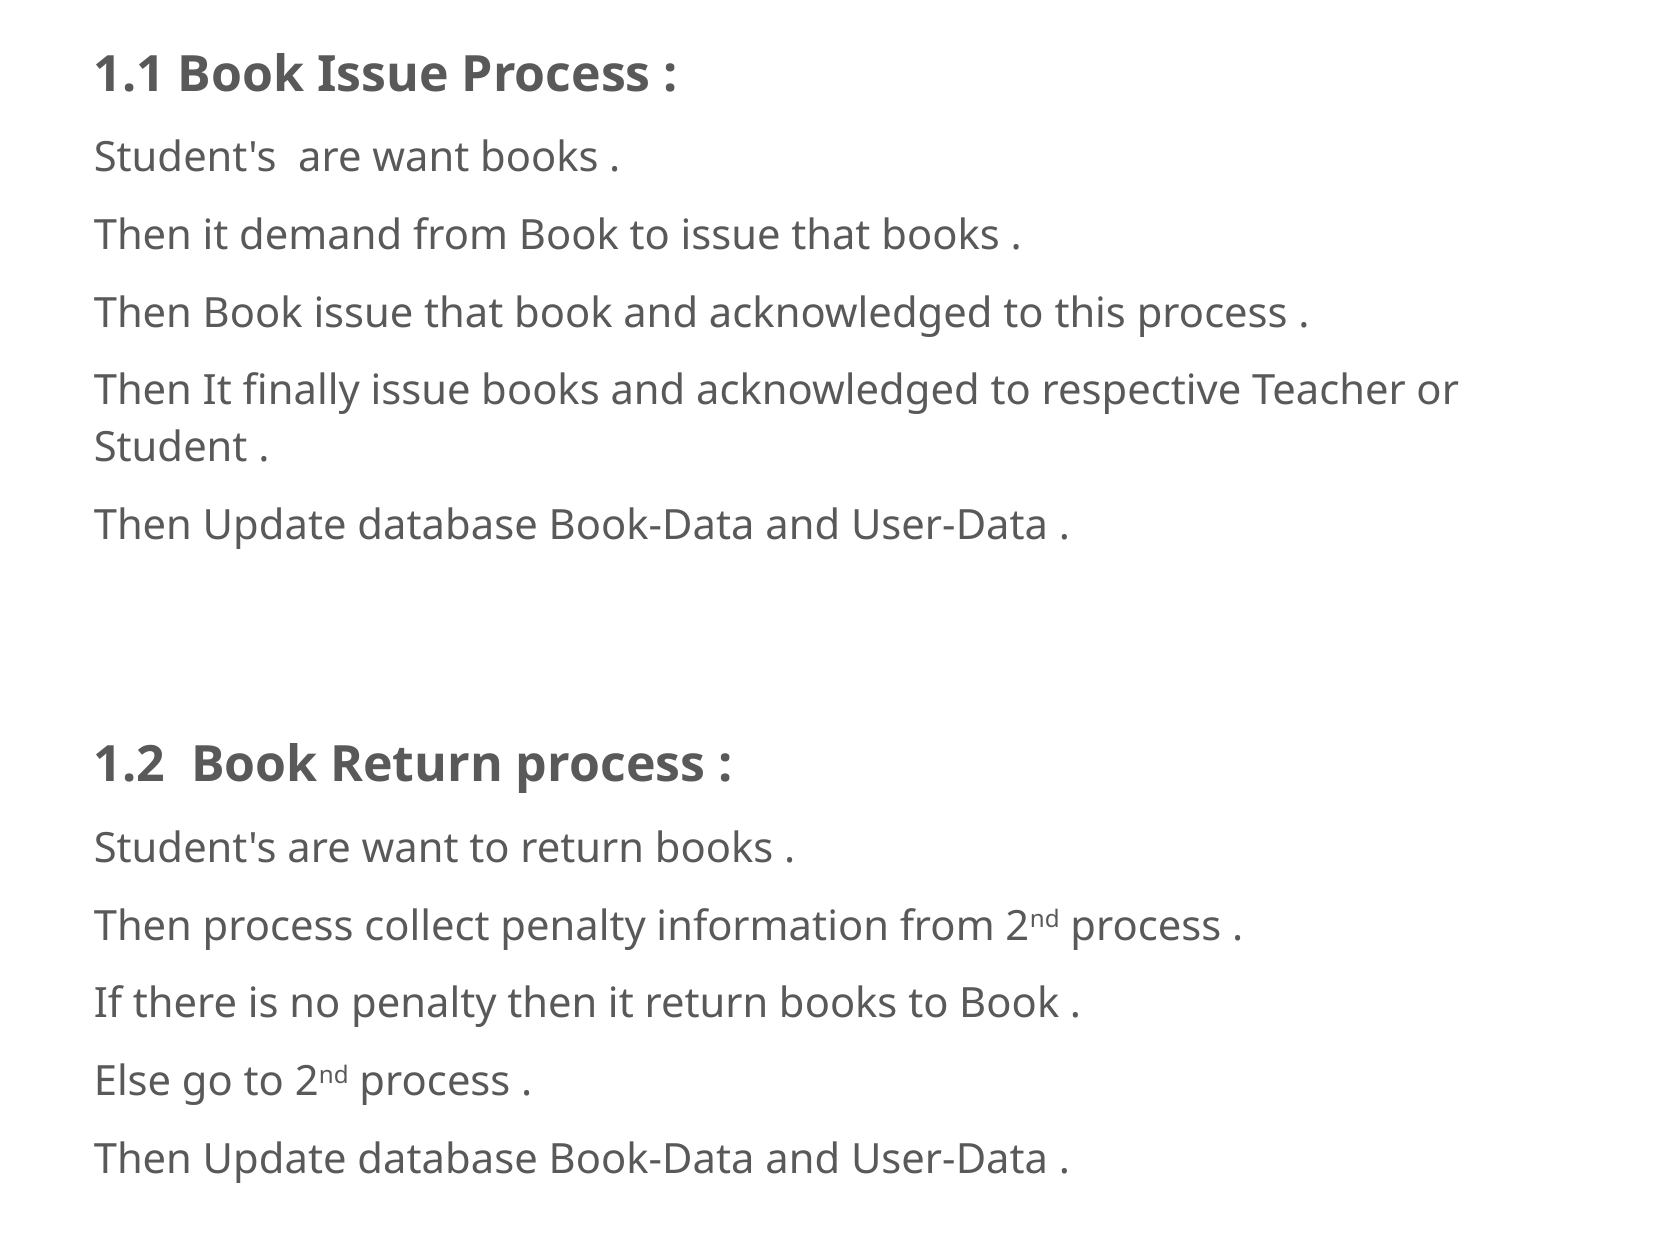

1.1 Book Issue Process :
Student's are want books .
Then it demand from Book to issue that books .
Then Book issue that book and acknowledged to this process .
Then It finally issue books and acknowledged to respective Teacher or Student .
Then Update database Book-Data and User-Data .
1.2 Book Return process :
Student's are want to return books .
Then process collect penalty information from 2nd process .
If there is no penalty then it return books to Book .
Else go to 2nd process .
Then Update database Book-Data and User-Data .